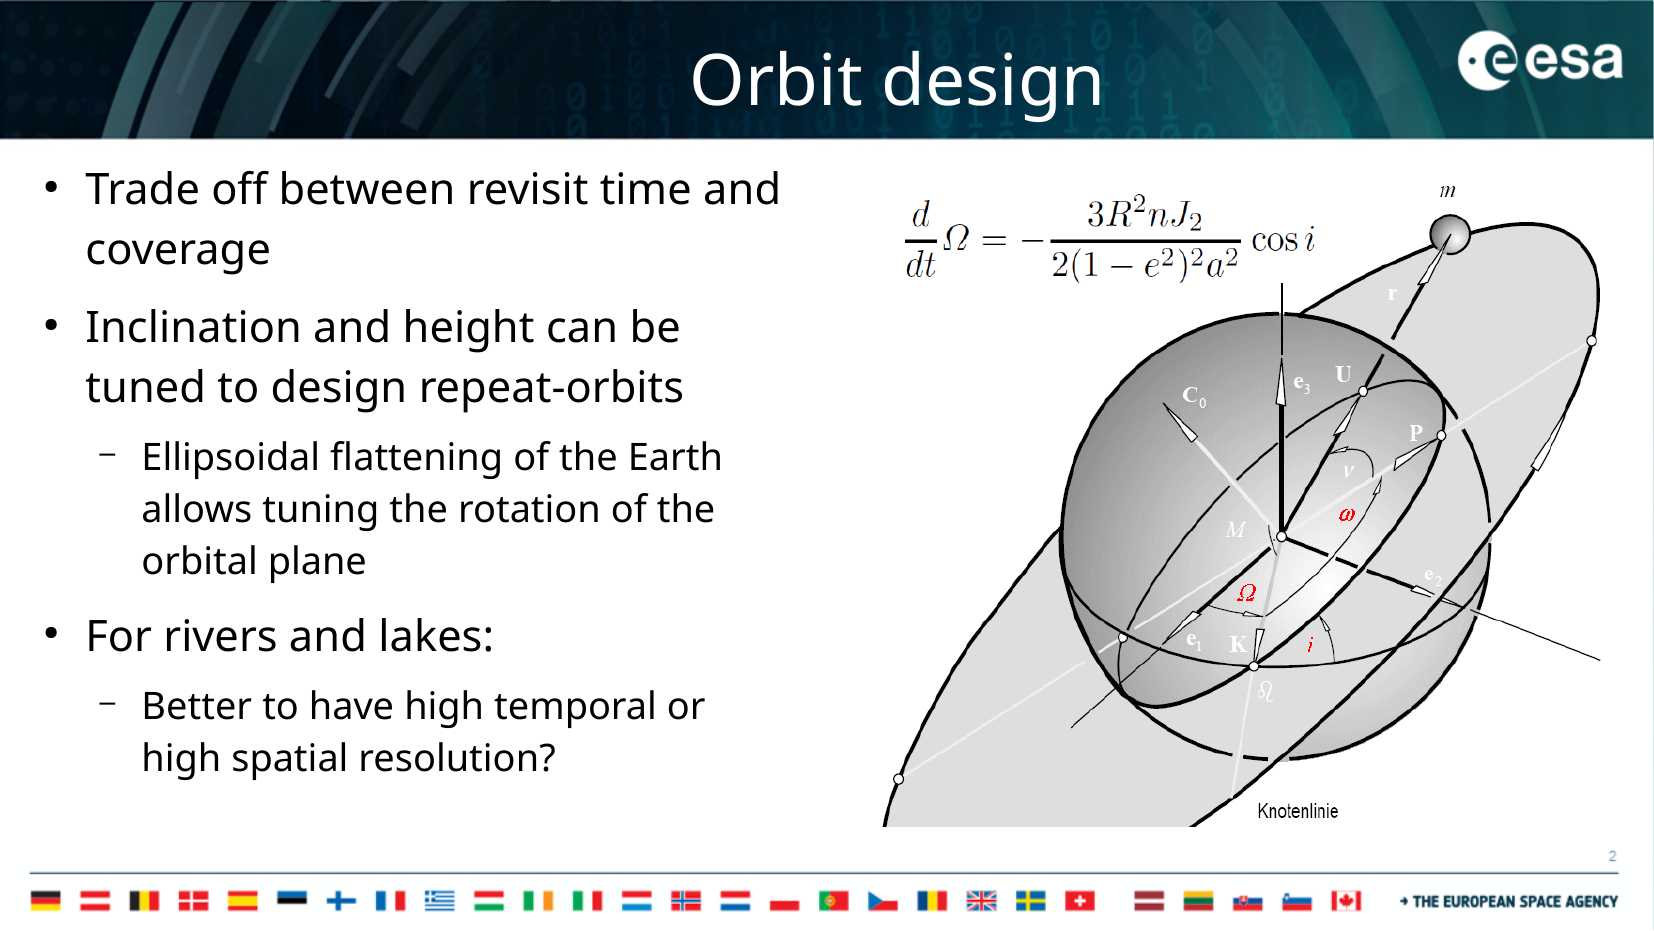

# Orbit design
Trade off between revisit time and coverage
Inclination and height can be tuned to design repeat-orbits
Ellipsoidal flattening of the Earth allows tuning the rotation of the orbital plane
For rivers and lakes:
Better to have high temporal or high spatial resolution?